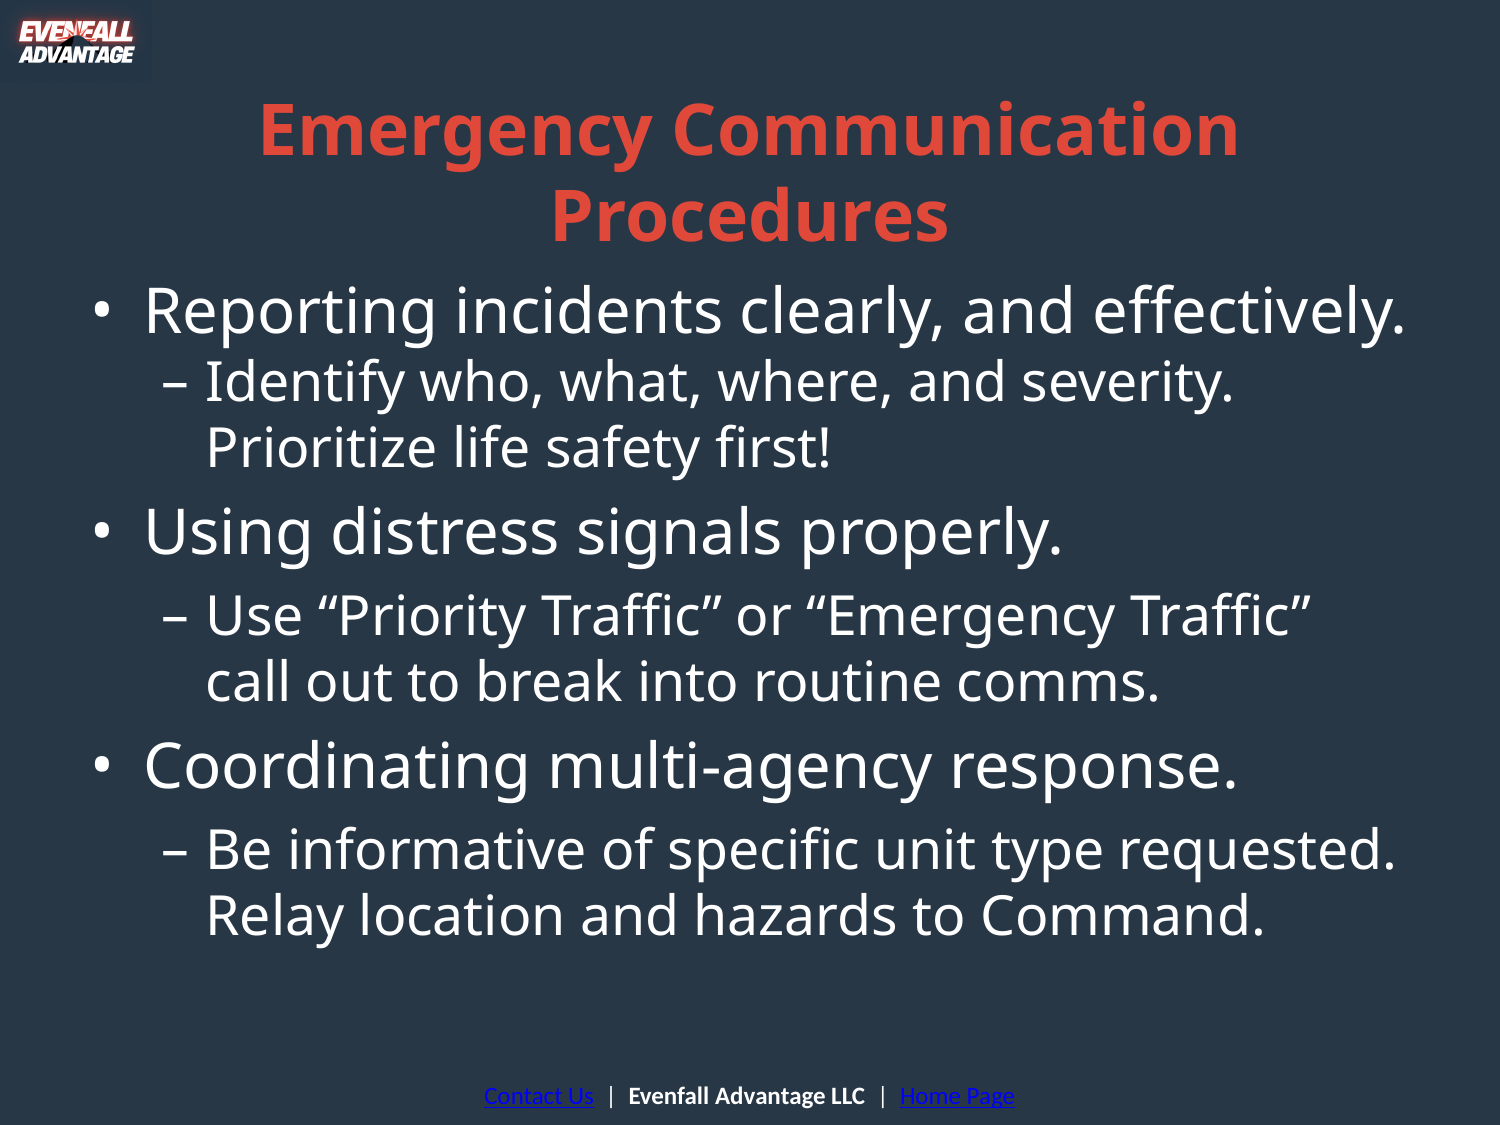

# Emergency Communication Procedures
Reporting incidents clearly, and effectively.
Identify who, what, where, and severity. Prioritize life safety first!
Using distress signals properly.
Use “Priority Traffic” or “Emergency Traffic” call out to break into routine comms.
Coordinating multi-agency response.
Be informative of specific unit type requested. Relay location and hazards to Command.